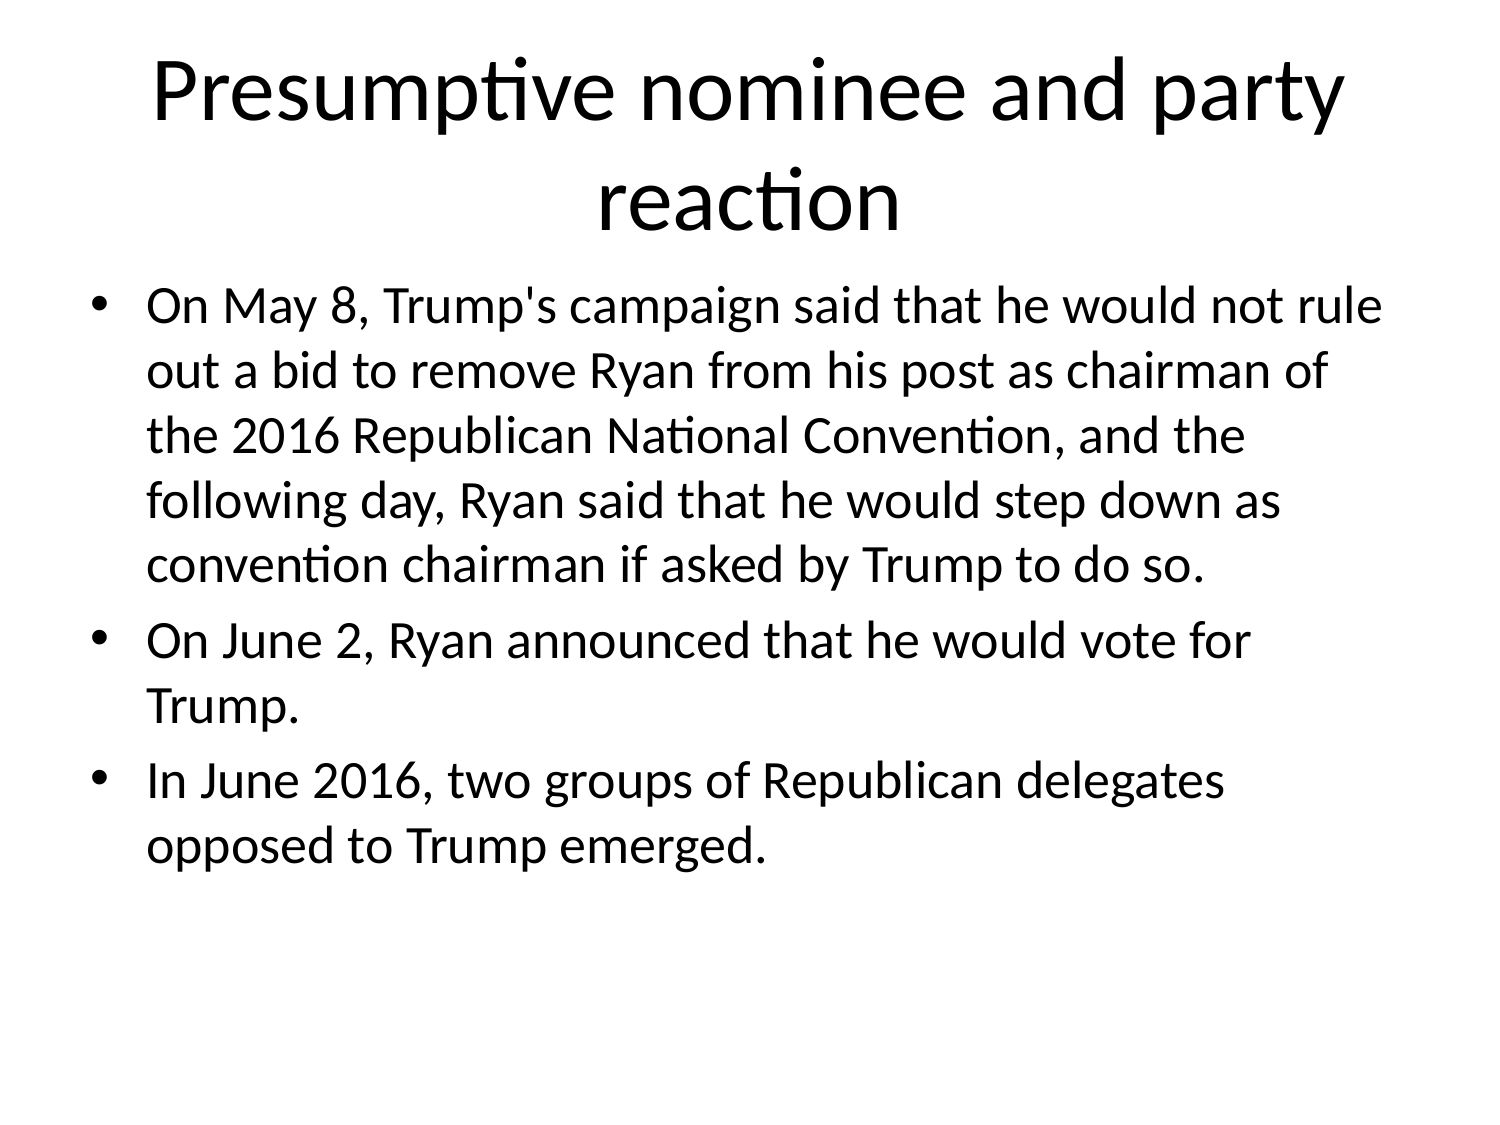

# Presumptive nominee and party reaction
On May 8, Trump's campaign said that he would not rule out a bid to remove Ryan from his post as chairman of the 2016 Republican National Convention, and the following day, Ryan said that he would step down as convention chairman if asked by Trump to do so.
On June 2, Ryan announced that he would vote for Trump.
In June 2016, two groups of Republican delegates opposed to Trump emerged.